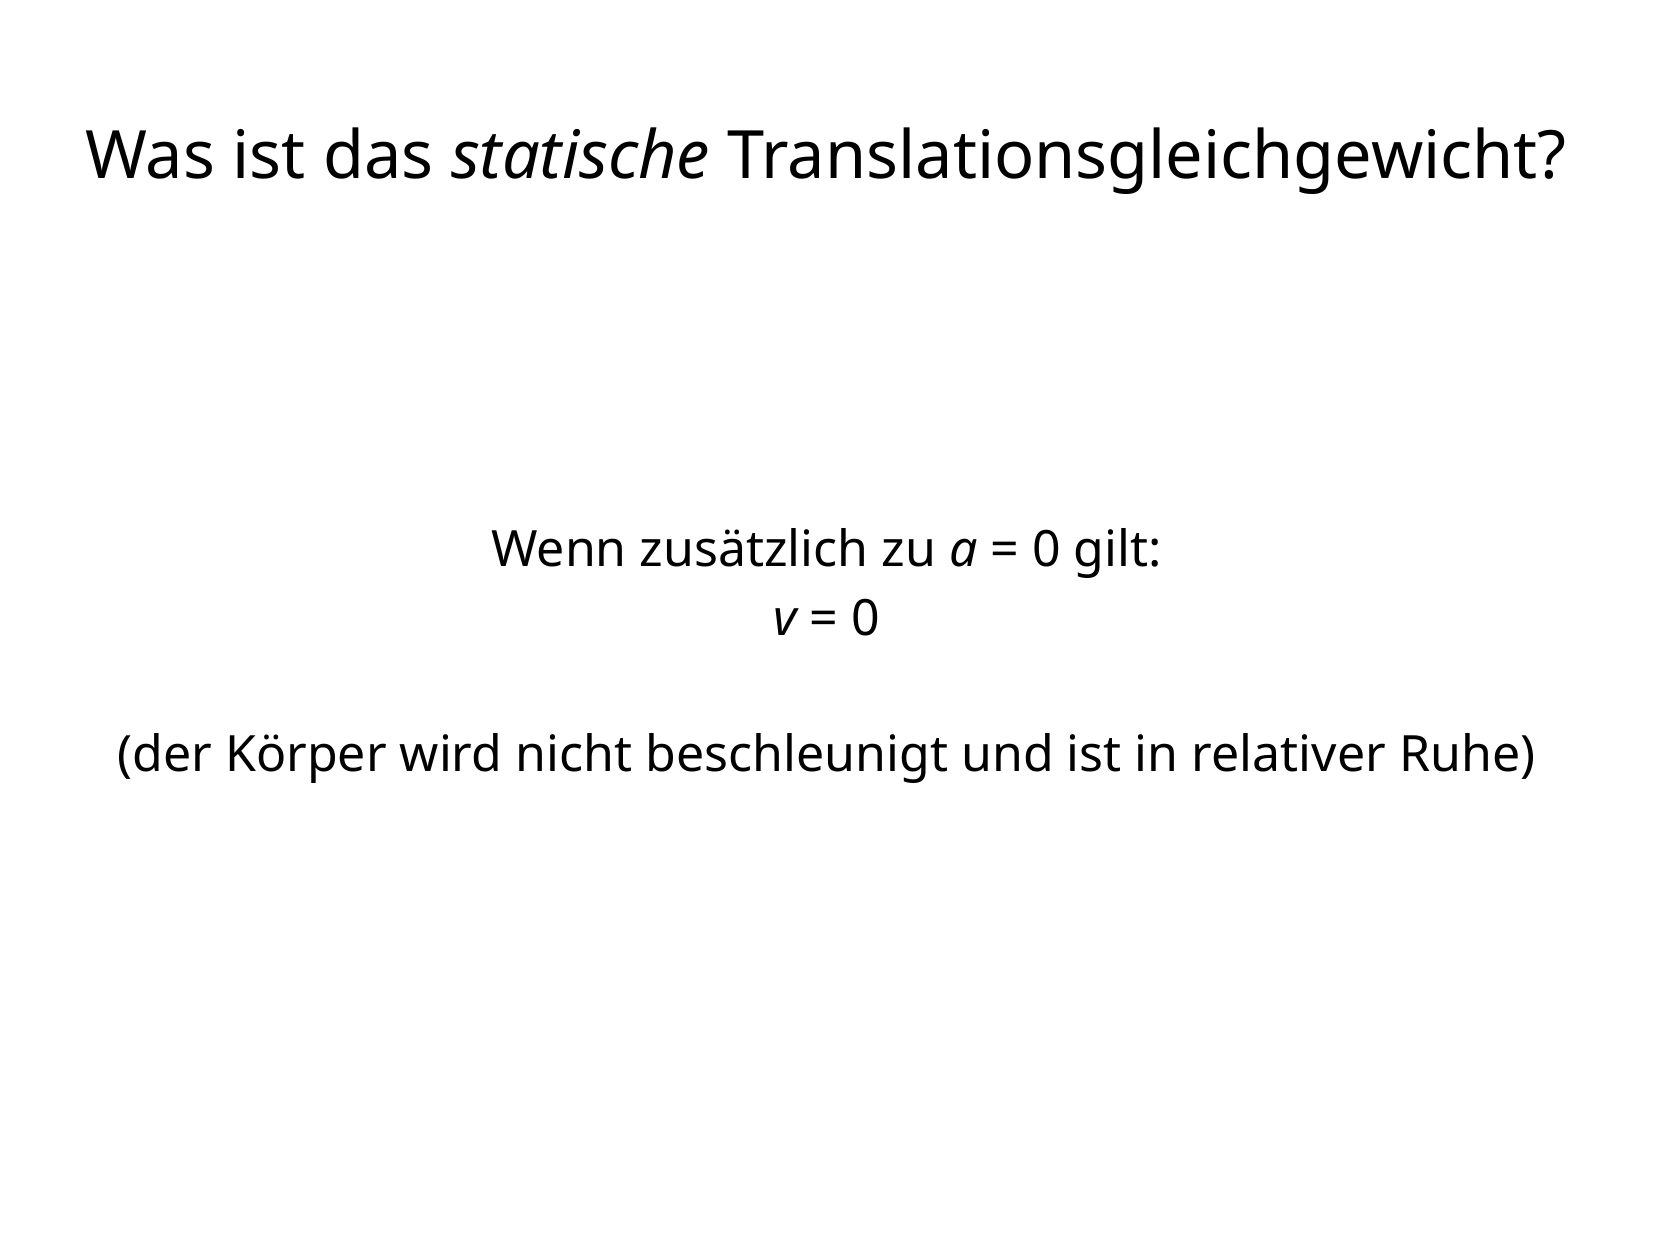

# Was ist das statische Translationsgleichgewicht?
Wenn zusätzlich zu a = 0 gilt:
v = 0
(der Körper wird nicht beschleunigt und ist in relativer Ruhe)